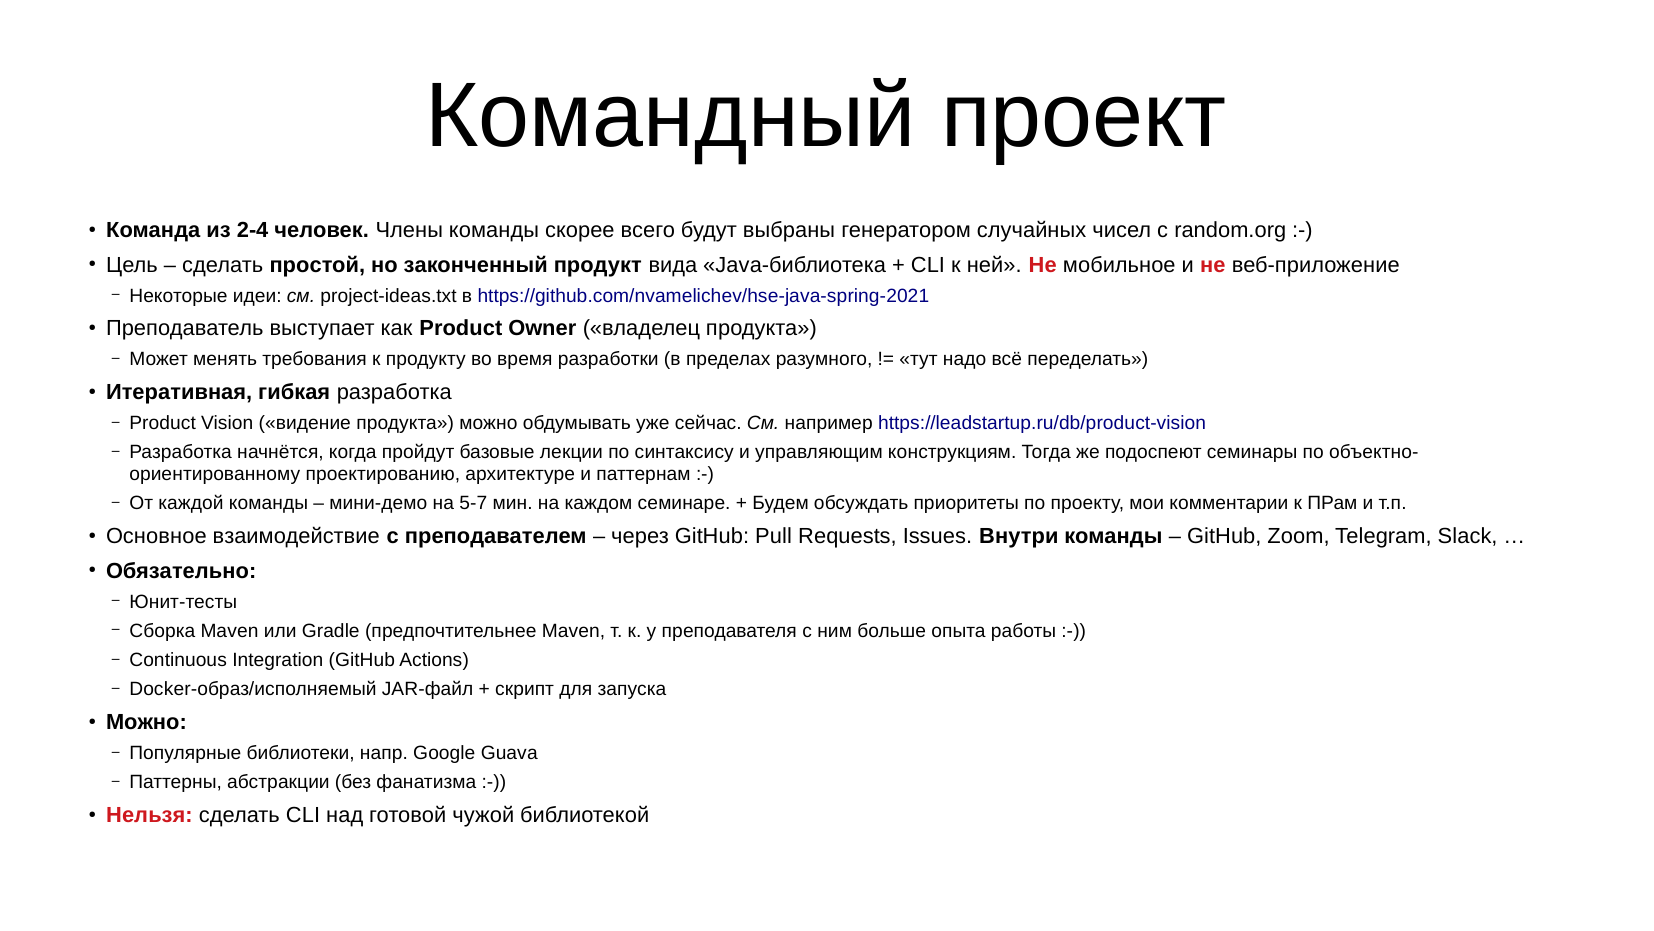

# Командный проект
Команда из 2-4 человек. Члены команды скорее всего будут выбраны генератором случайных чисел с random.org :-)
Цель – сделать простой, но законченный продукт вида «Java-библиотека + CLI к ней». Не мобильное и не веб-приложение
Некоторые идеи: см. project-ideas.txt в https://github.com/nvamelichev/hse-java-spring-2021
Преподаватель выступает как Product Owner («владелец продукта»)
Может менять требования к продукту во время разработки (в пределах разумного, != «тут надо всё переделать»)
Итеративная, гибкая разработка
Product Vision («видение продукта») можно обдумывать уже сейчас. См. например https://leadstartup.ru/db/product-vision
Разработка начнётся, когда пройдут базовые лекции по синтаксису и управляющим конструкциям. Тогда же подоспеют семинары по объектно-ориентированному проектированию, архитектуре и паттернам :-)
От каждой команды – мини-демо на 5-7 мин. на каждом семинаре. + Будем обсуждать приоритеты по проекту, мои комментарии к ПРам и т.п.
Основное взаимодействие с преподавателем – через GitHub: Pull Requests, Issues. Внутри команды – GitHub, Zoom, Telegram, Slack, …
Обязательно:
Юнит-тесты
Сборка Maven или Gradle (предпочтительнее Maven, т. к. у преподавателя с ним больше опыта работы :-))
Continuous Integration (GitHub Actions)
Docker-образ/исполняемый JAR-файл + скрипт для запуска
Можно:
Популярные библиотеки, напр. Google Guava
Паттерны, абстракции (без фанатизма :-))
Нельзя: сделать CLI над готовой чужой библиотекой